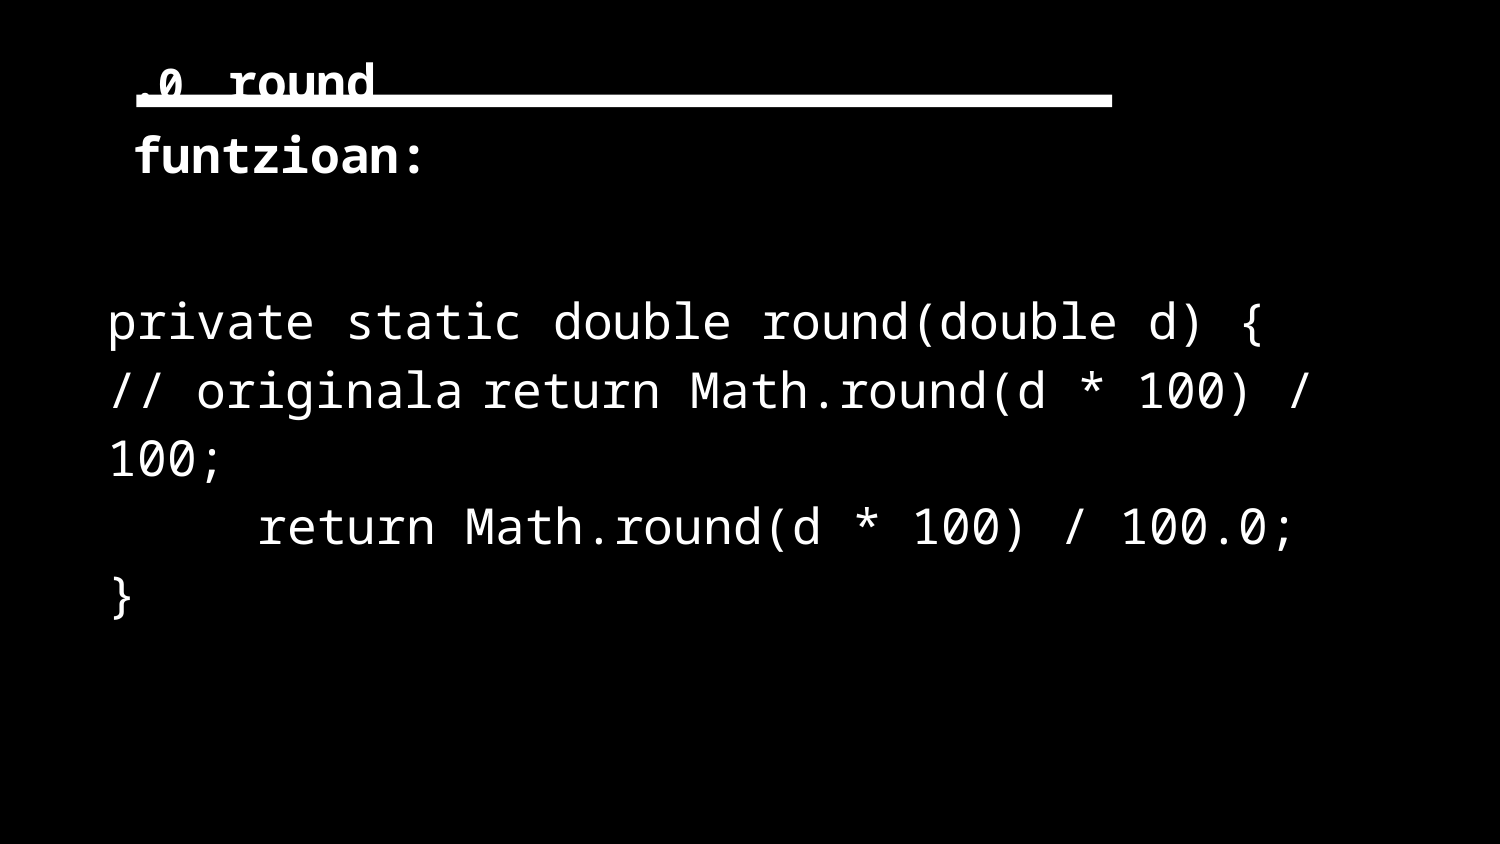

.0 round funtzioan:
# private static double round(double d) {
// originala	return Math.round(d * 100) / 100;
		return Math.round(d * 100) / 100.0;
}